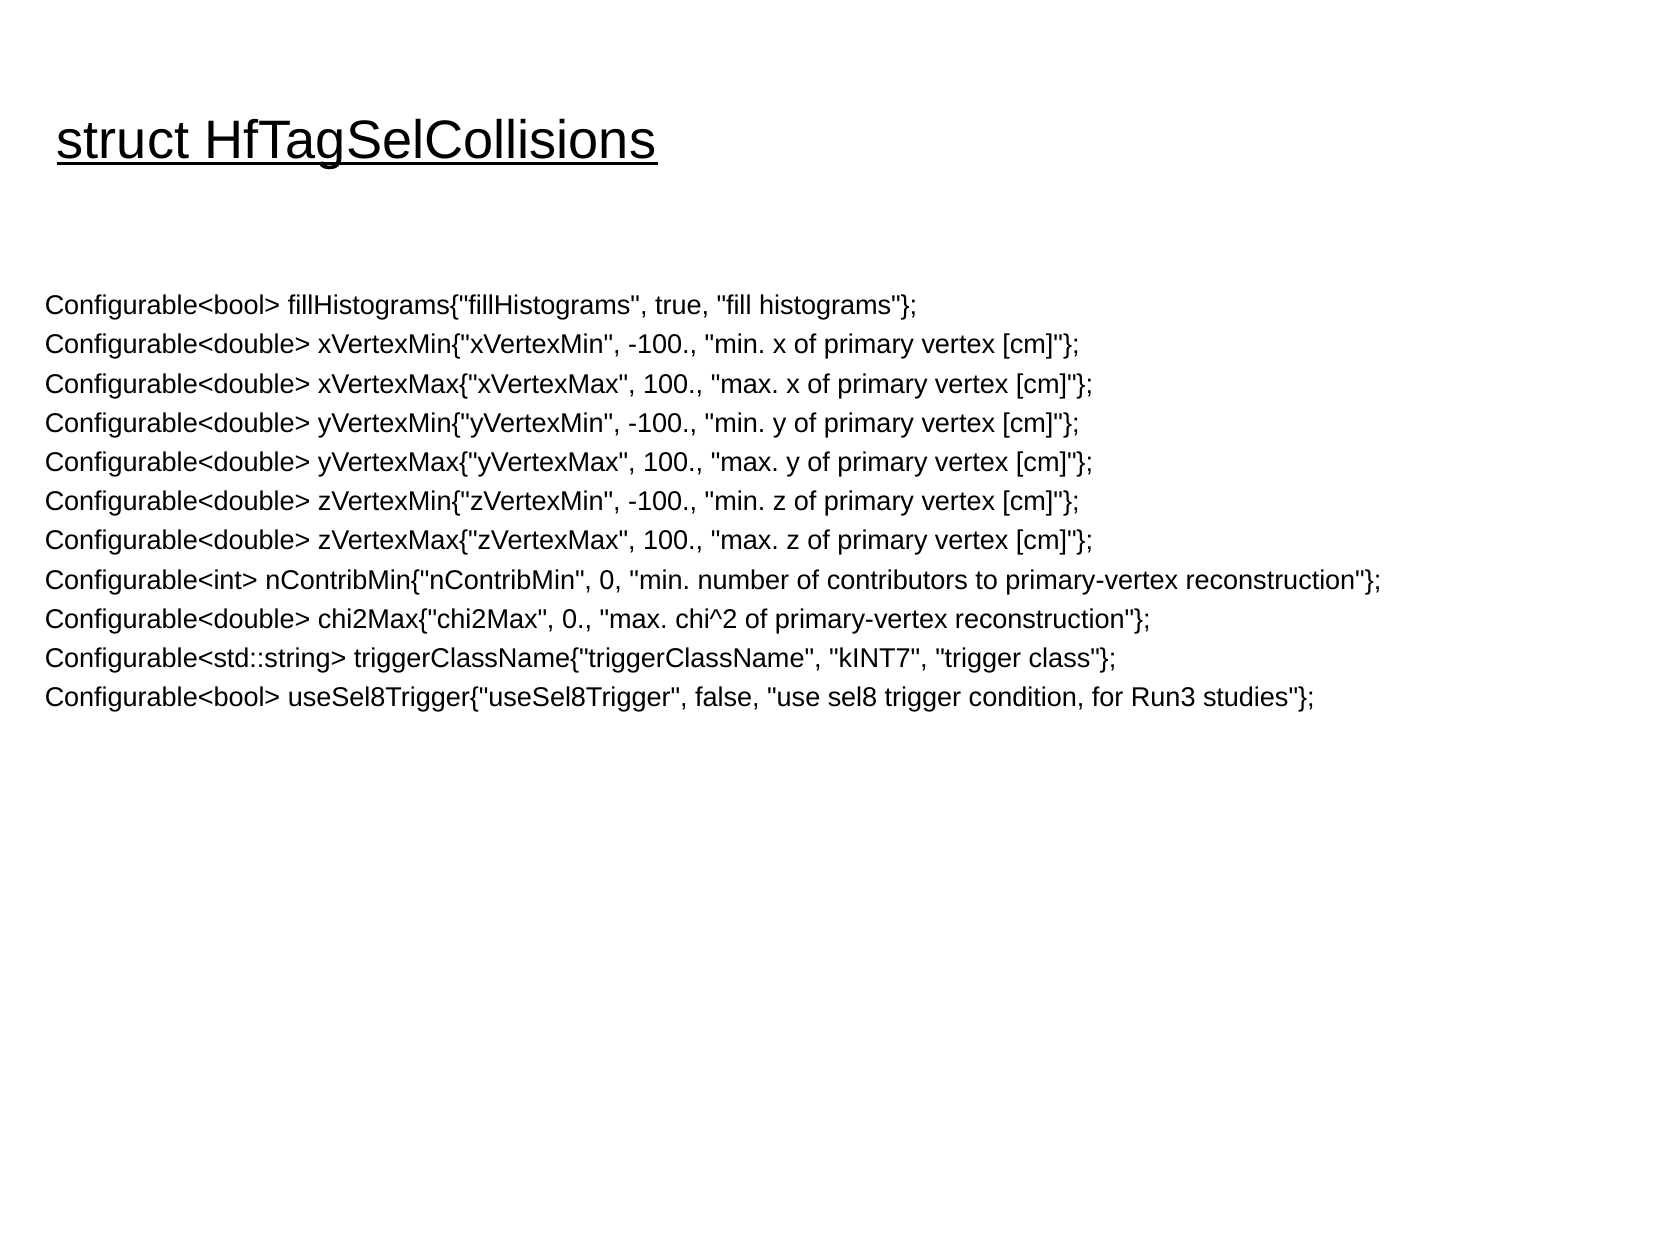

struct HfTagSelCollisions
 Configurable<bool> fillHistograms{"fillHistograms", true, "fill histograms"};
 Configurable<double> xVertexMin{"xVertexMin", -100., "min. x of primary vertex [cm]"};
 Configurable<double> xVertexMax{"xVertexMax", 100., "max. x of primary vertex [cm]"};
 Configurable<double> yVertexMin{"yVertexMin", -100., "min. y of primary vertex [cm]"};
 Configurable<double> yVertexMax{"yVertexMax", 100., "max. y of primary vertex [cm]"};
 Configurable<double> zVertexMin{"zVertexMin", -100., "min. z of primary vertex [cm]"};
 Configurable<double> zVertexMax{"zVertexMax", 100., "max. z of primary vertex [cm]"};
 Configurable<int> nContribMin{"nContribMin", 0, "min. number of contributors to primary-vertex reconstruction"};
 Configurable<double> chi2Max{"chi2Max", 0., "max. chi^2 of primary-vertex reconstruction"};
 Configurable<std::string> triggerClassName{"triggerClassName", "kINT7", "trigger class"};
 Configurable<bool> useSel8Trigger{"useSel8Trigger", false, "use sel8 trigger condition, for Run3 studies"};